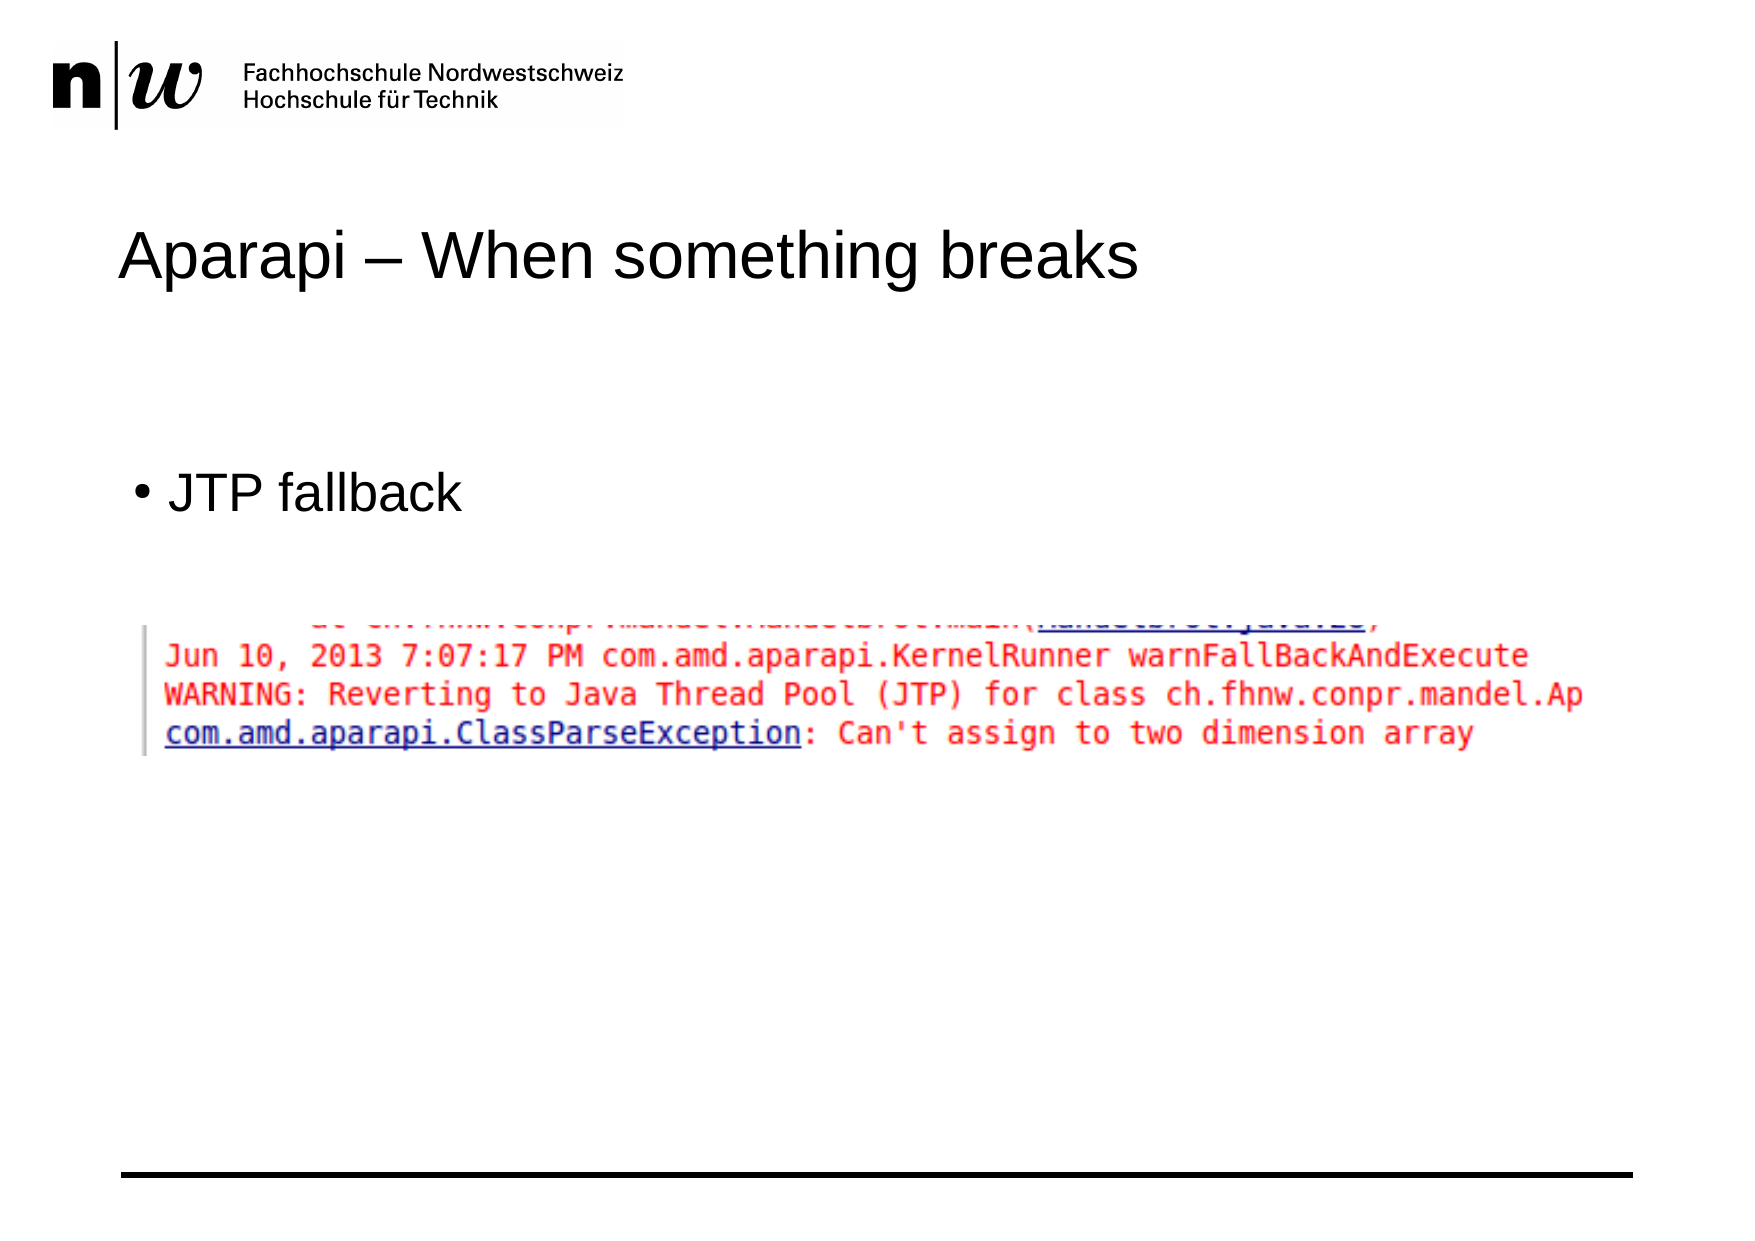

Aparapi – When something breaks
JTP fallback